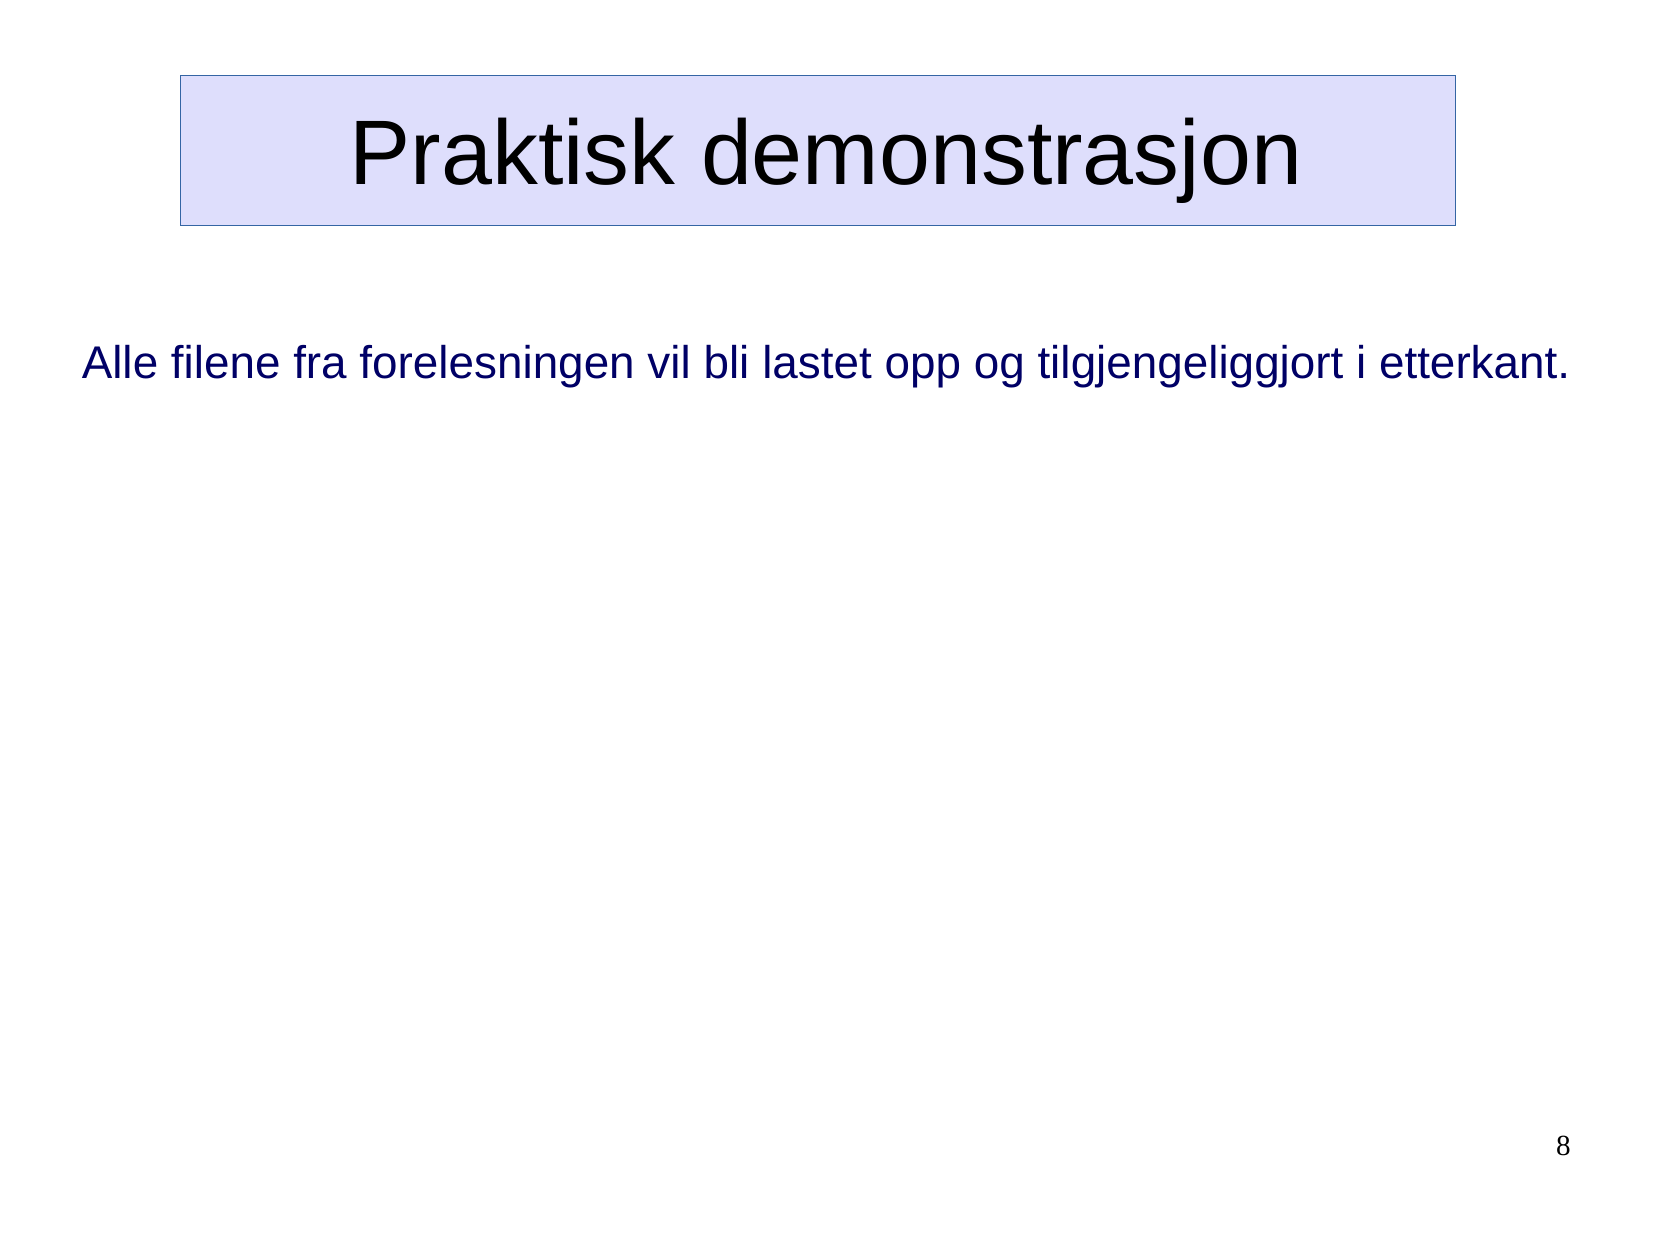

# Praktisk demonstrasjon
Alle filene fra forelesningen vil bli lastet opp og tilgjengeliggjort i etterkant.
8